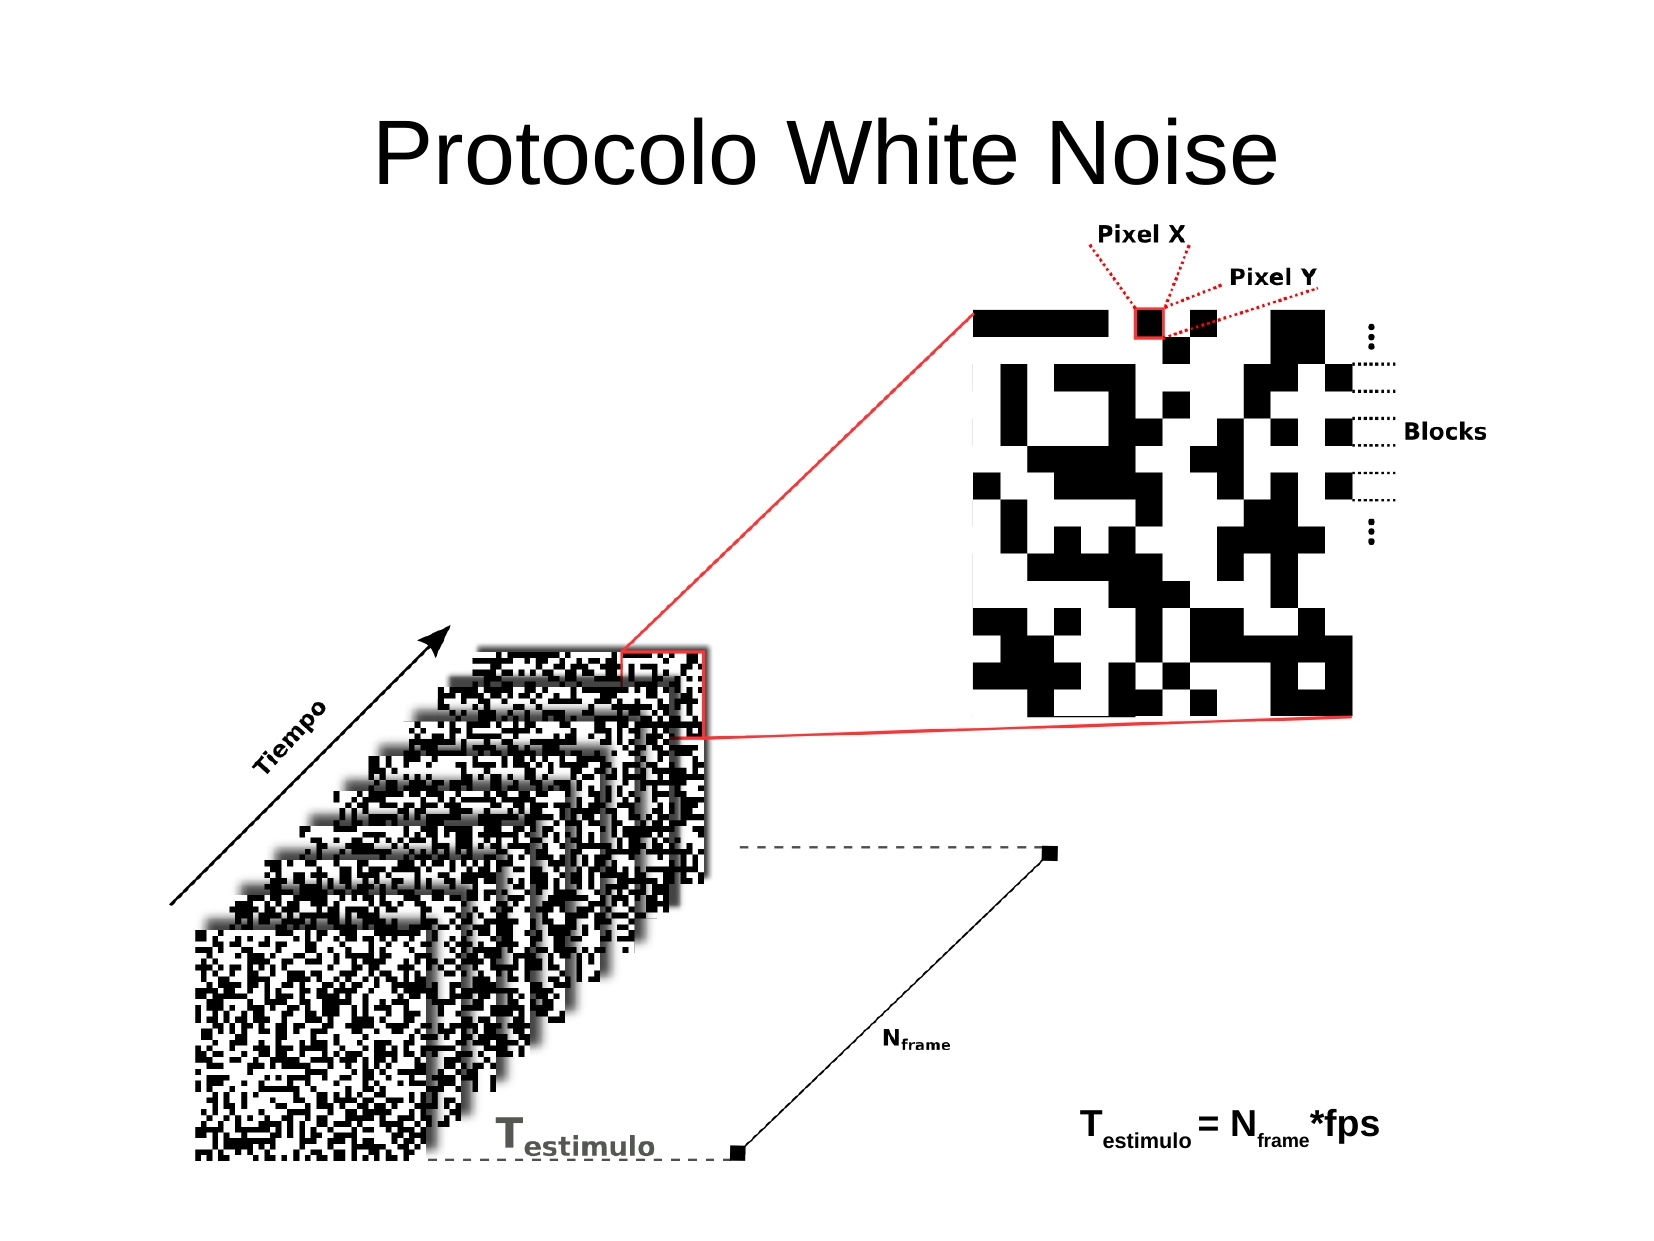

# Protocolo White Noise
Testimulo = Nframe*fps